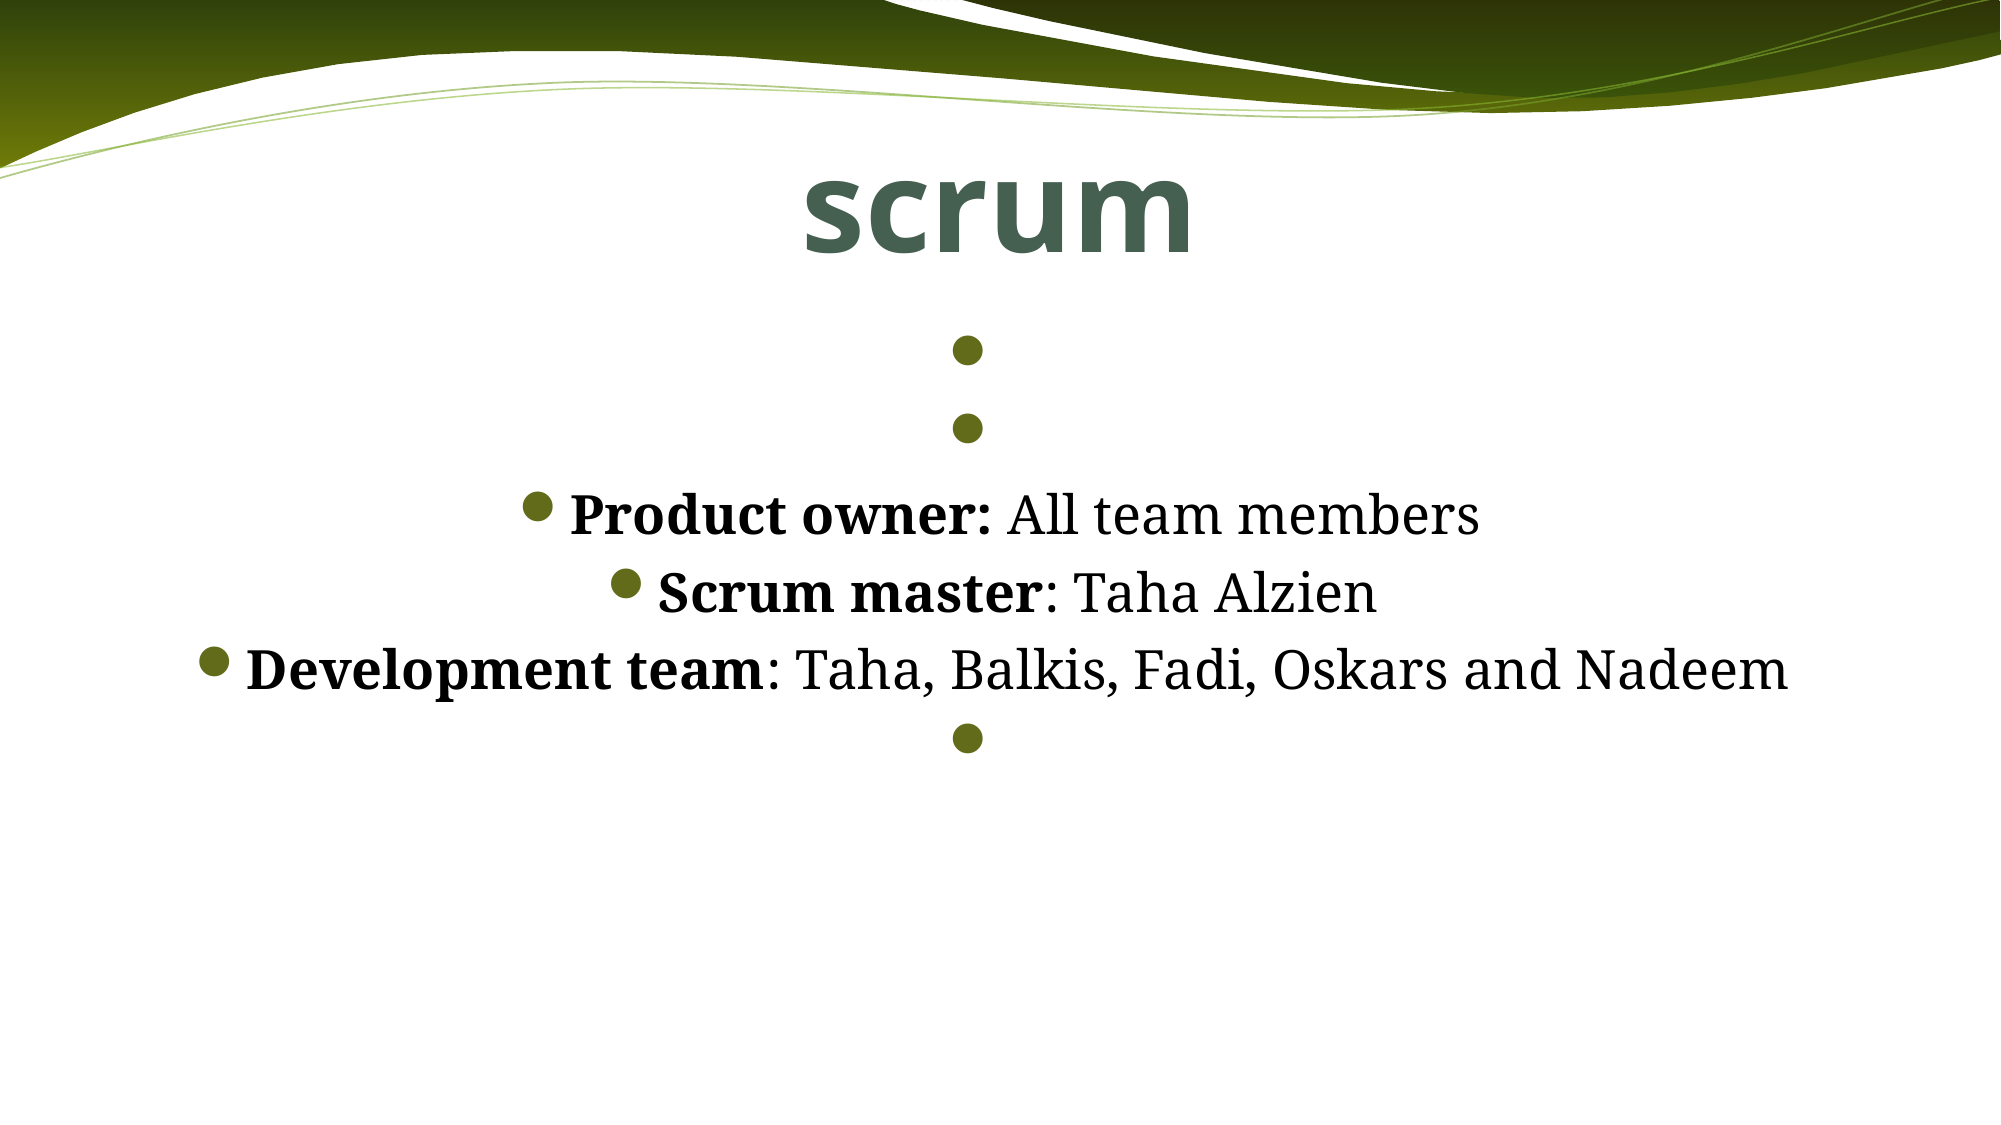

# scrum
Product owner: All team members
Scrum master: Taha Alzien
Development team: Taha, Balkis, Fadi, Oskars and Nadeem